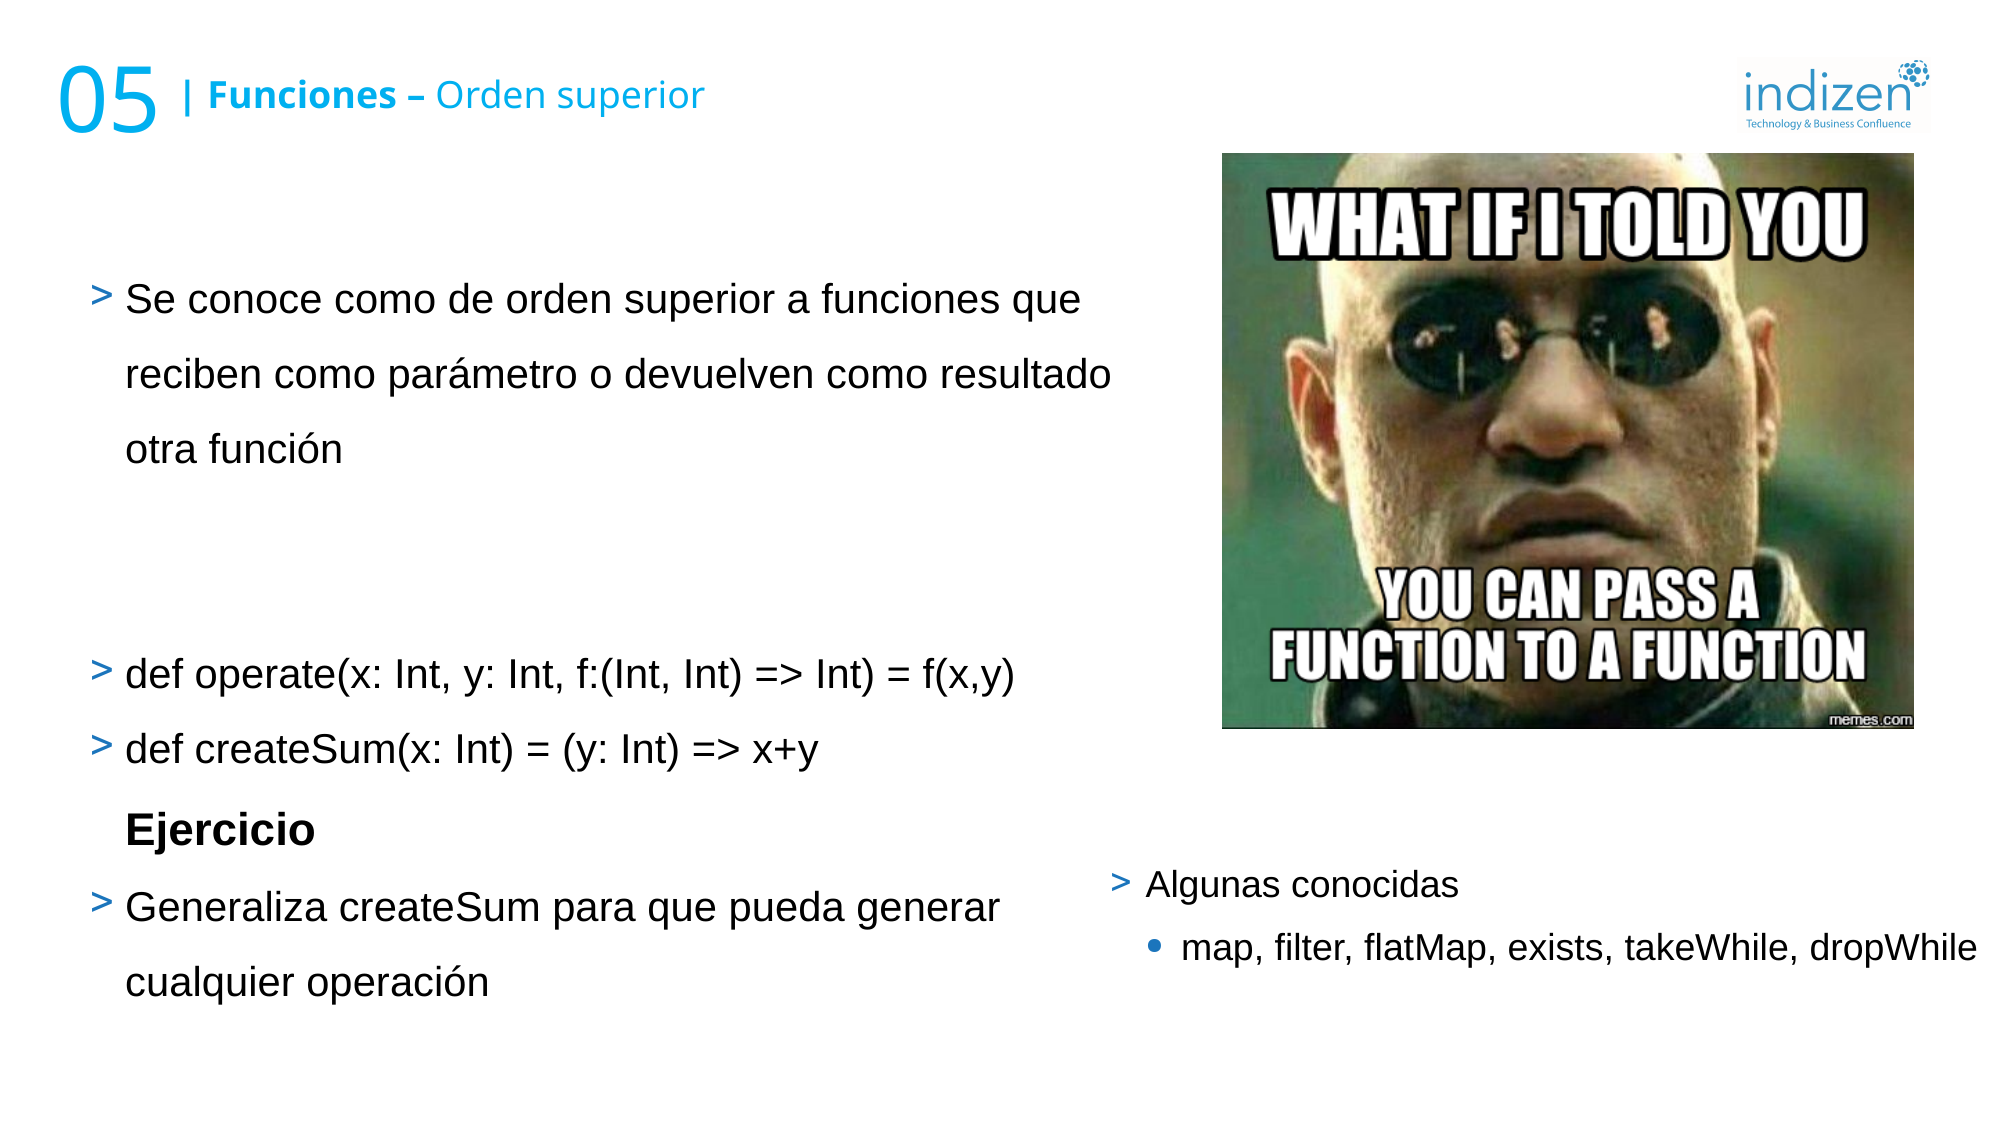

05
| Funciones – Orden superior
Se conoce como de orden superior a funciones que reciben como parámetro o devuelven como resultado otra función
def operate(x: Int, y: Int, f:(Int, Int) => Int) = f(x,y)
def createSum(x: Int) = (y: Int) => x+y
Ejercicio
Generaliza createSum para que pueda generar cualquier operación
Algunas conocidas
map, filter, flatMap, exists, takeWhile, dropWhile